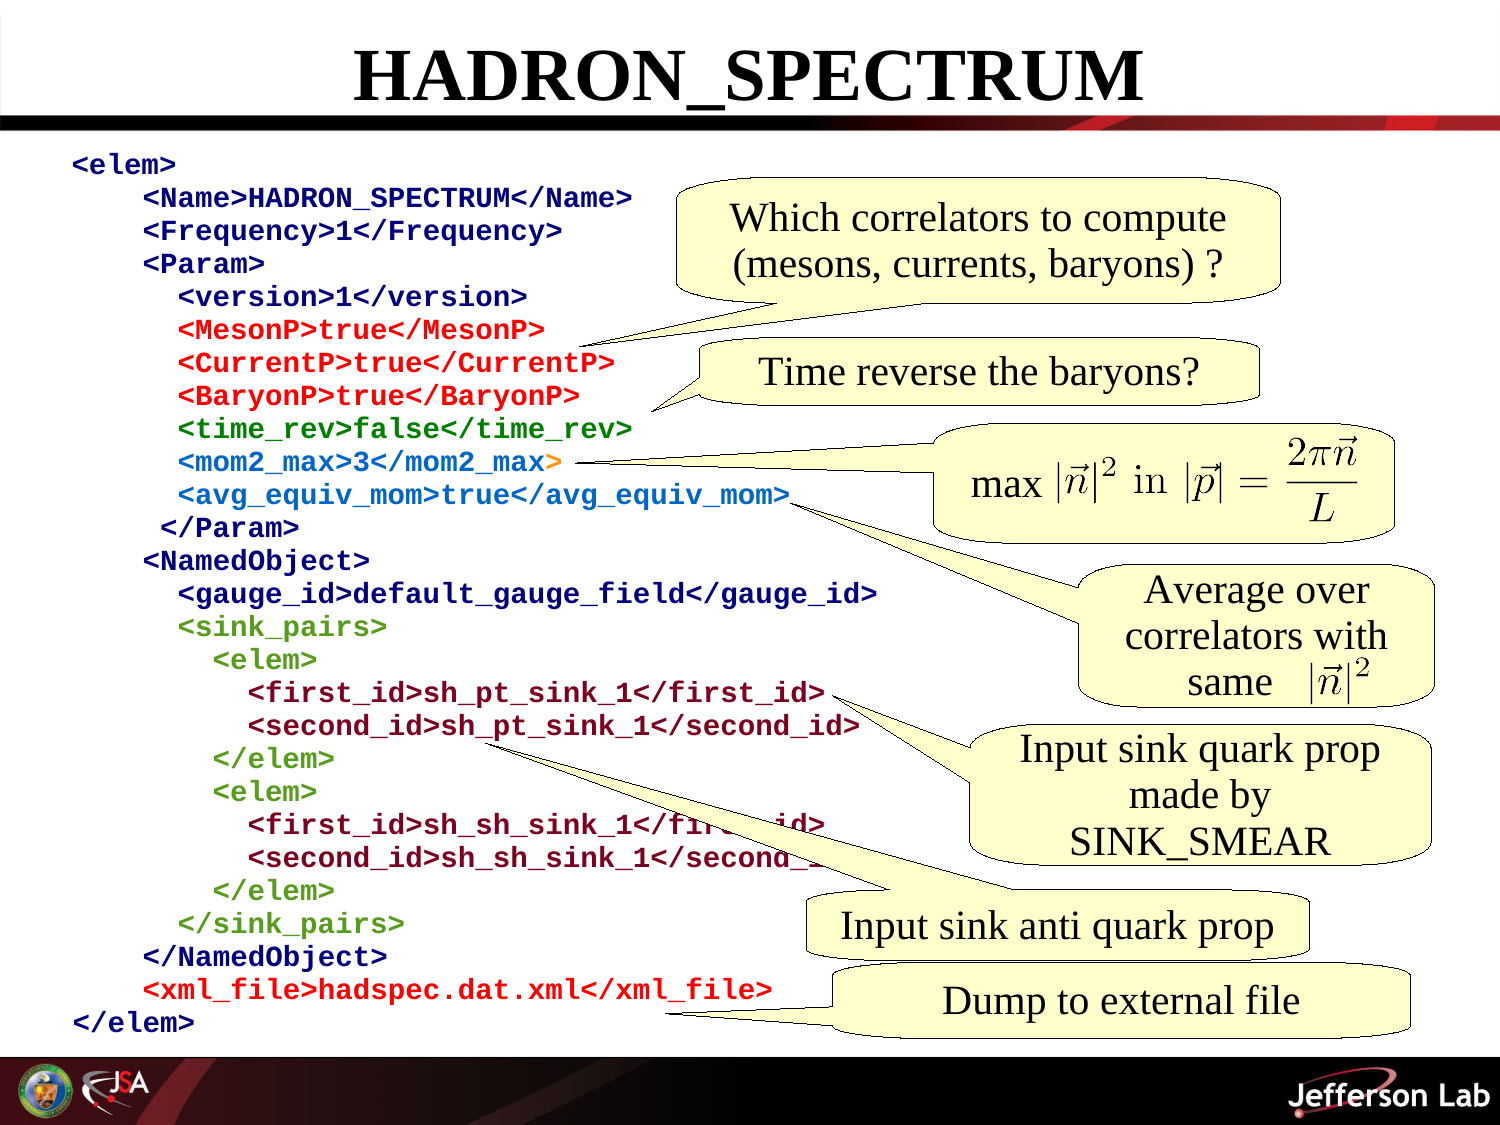

# HADRON_SPECTRUM
 <elem>
 <Name>HADRON_SPECTRUM</Name>
 <Frequency>1</Frequency>
 <Param>
 <version>1</version>
 <MesonP>true</MesonP>
 <CurrentP>true</CurrentP>
 <BaryonP>true</BaryonP>
 <time_rev>false</time_rev>
 <mom2_max>3</mom2_max>
 <avg_equiv_mom>true</avg_equiv_mom>
 </Param>
 <NamedObject>
 <gauge_id>default_gauge_field</gauge_id>
 <sink_pairs>
 <elem>
 <first_id>sh_pt_sink_1</first_id>
 <second_id>sh_pt_sink_1</second_id>
 </elem>
 <elem>
 <first_id>sh_sh_sink_1</first_id>
 <second_id>sh_sh_sink_1</second_id>
 </elem>
 </sink_pairs>
 </NamedObject>
 <xml_file>hadspec.dat.xml</xml_file>
 </elem>
Which correlators to compute (mesons, currents, baryons) ?
Time reverse the baryons?
max
Average over correlators with same
Input sink quark prop
made by SINK_SMEAR
Input sink anti quark prop
Dump to external file